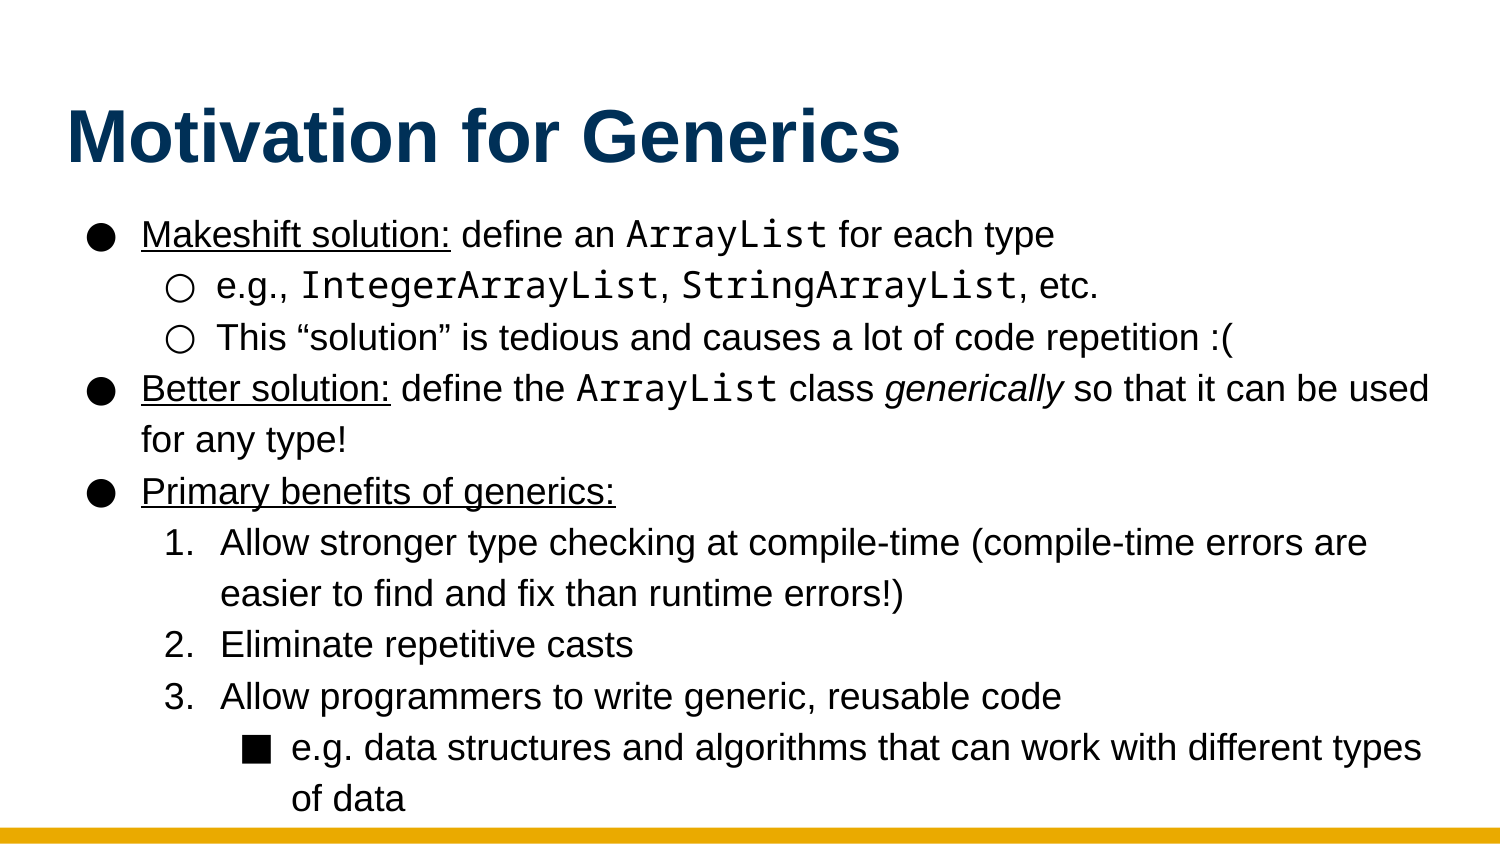

# Motivation for Generics
Makeshift solution: define an ArrayList for each type
e.g., IntegerArrayList, StringArrayList, etc.
This “solution” is tedious and causes a lot of code repetition :(
Better solution: define the ArrayList class generically so that it can be used for any type!
Primary benefits of generics:
Allow stronger type checking at compile-time (compile-time errors are easier to find and fix than runtime errors!)
Eliminate repetitive casts
Allow programmers to write generic, reusable code
e.g. data structures and algorithms that can work with different types of data